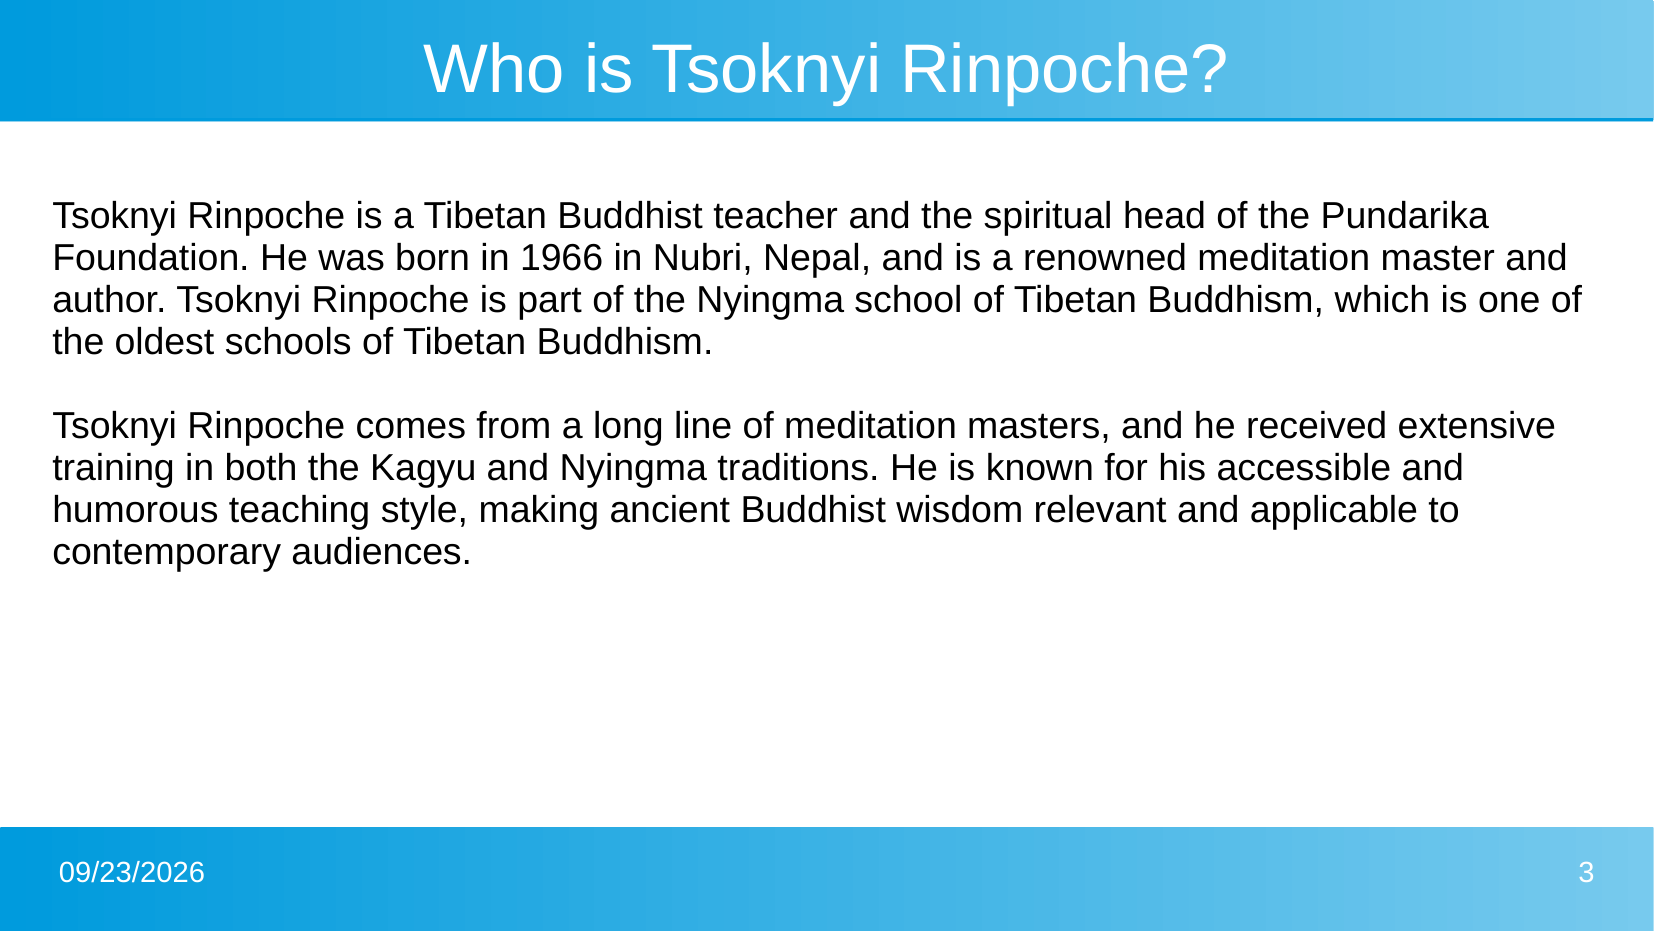

# Who is Tsoknyi Rinpoche?
Tsoknyi Rinpoche is a Tibetan Buddhist teacher and the spiritual head of the Pundarika Foundation. He was born in 1966 in Nubri, Nepal, and is a renowned meditation master and author. Tsoknyi Rinpoche is part of the Nyingma school of Tibetan Buddhism, which is one of the oldest schools of Tibetan Buddhism.
Tsoknyi Rinpoche comes from a long line of meditation masters, and he received extensive training in both the Kagyu and Nyingma traditions. He is known for his accessible and humorous teaching style, making ancient Buddhist wisdom relevant and applicable to contemporary audiences.
3